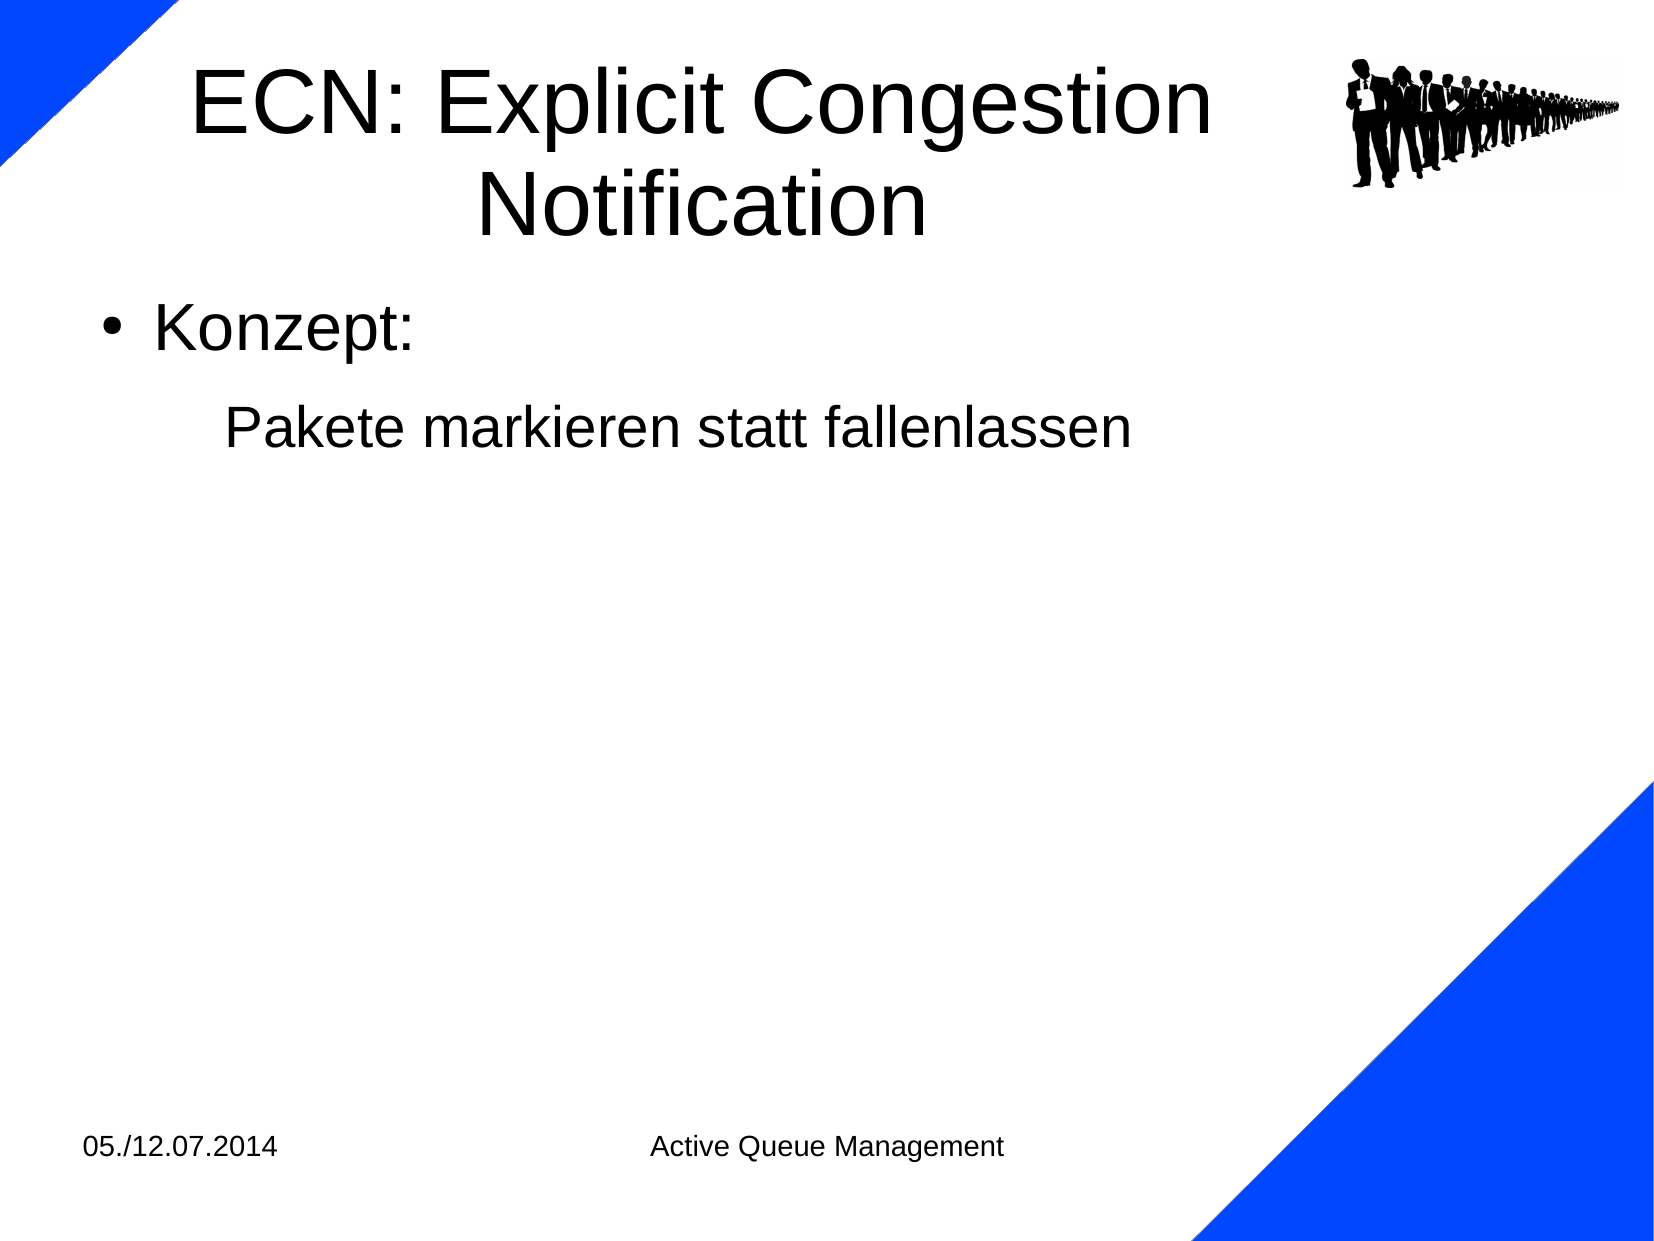

# ECN: Explicit Congestion Notification
Konzept:
Pakete markieren statt fallenlassen
05.07.2014/12.07.2014
Active Queue Management